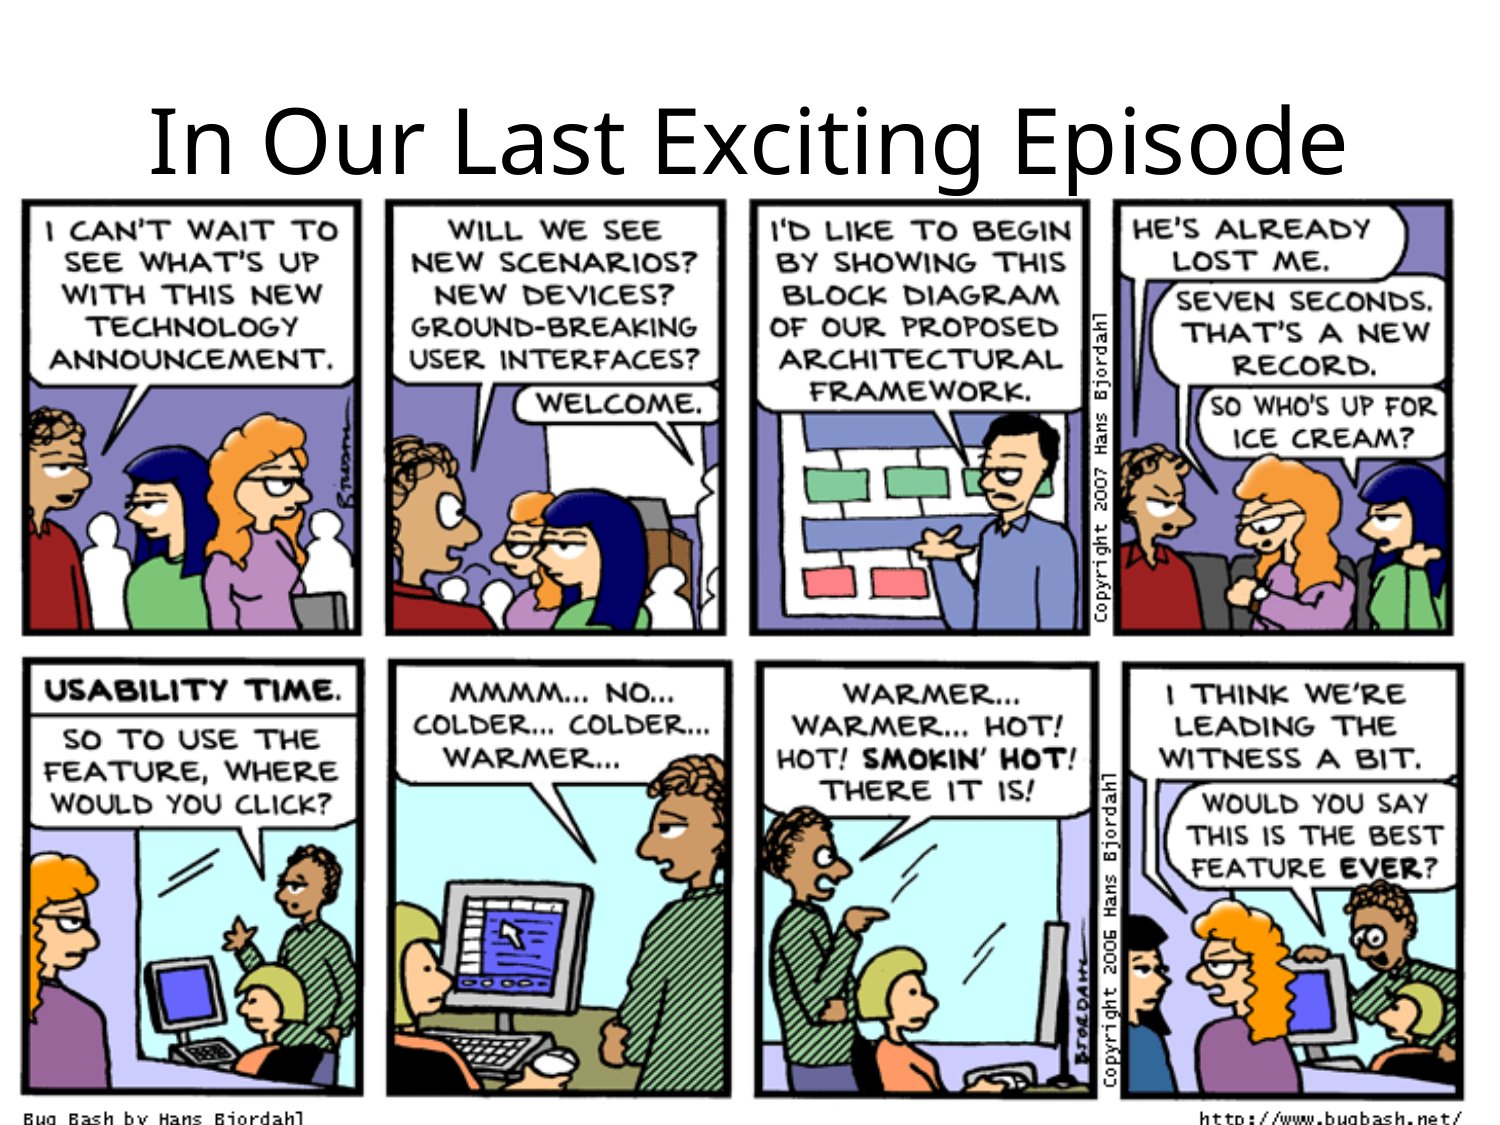

# In Our Last Exciting Episode
1